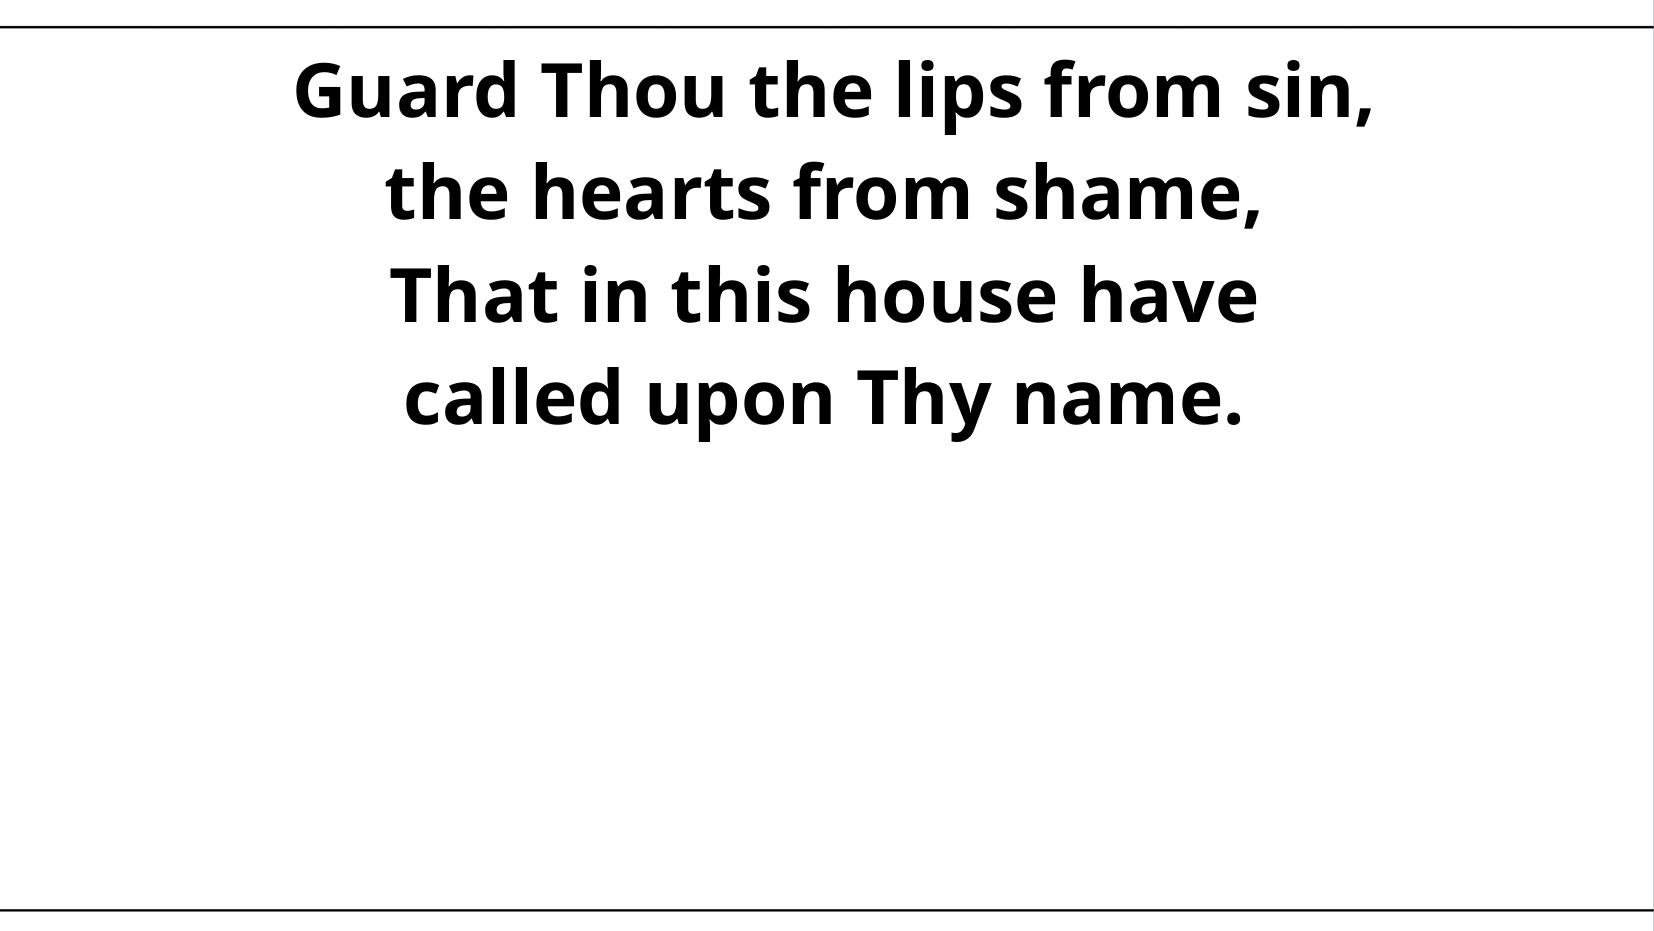

Guard Thou the lips from sin,
the hearts from shame,
That in this house have
called upon Thy name.